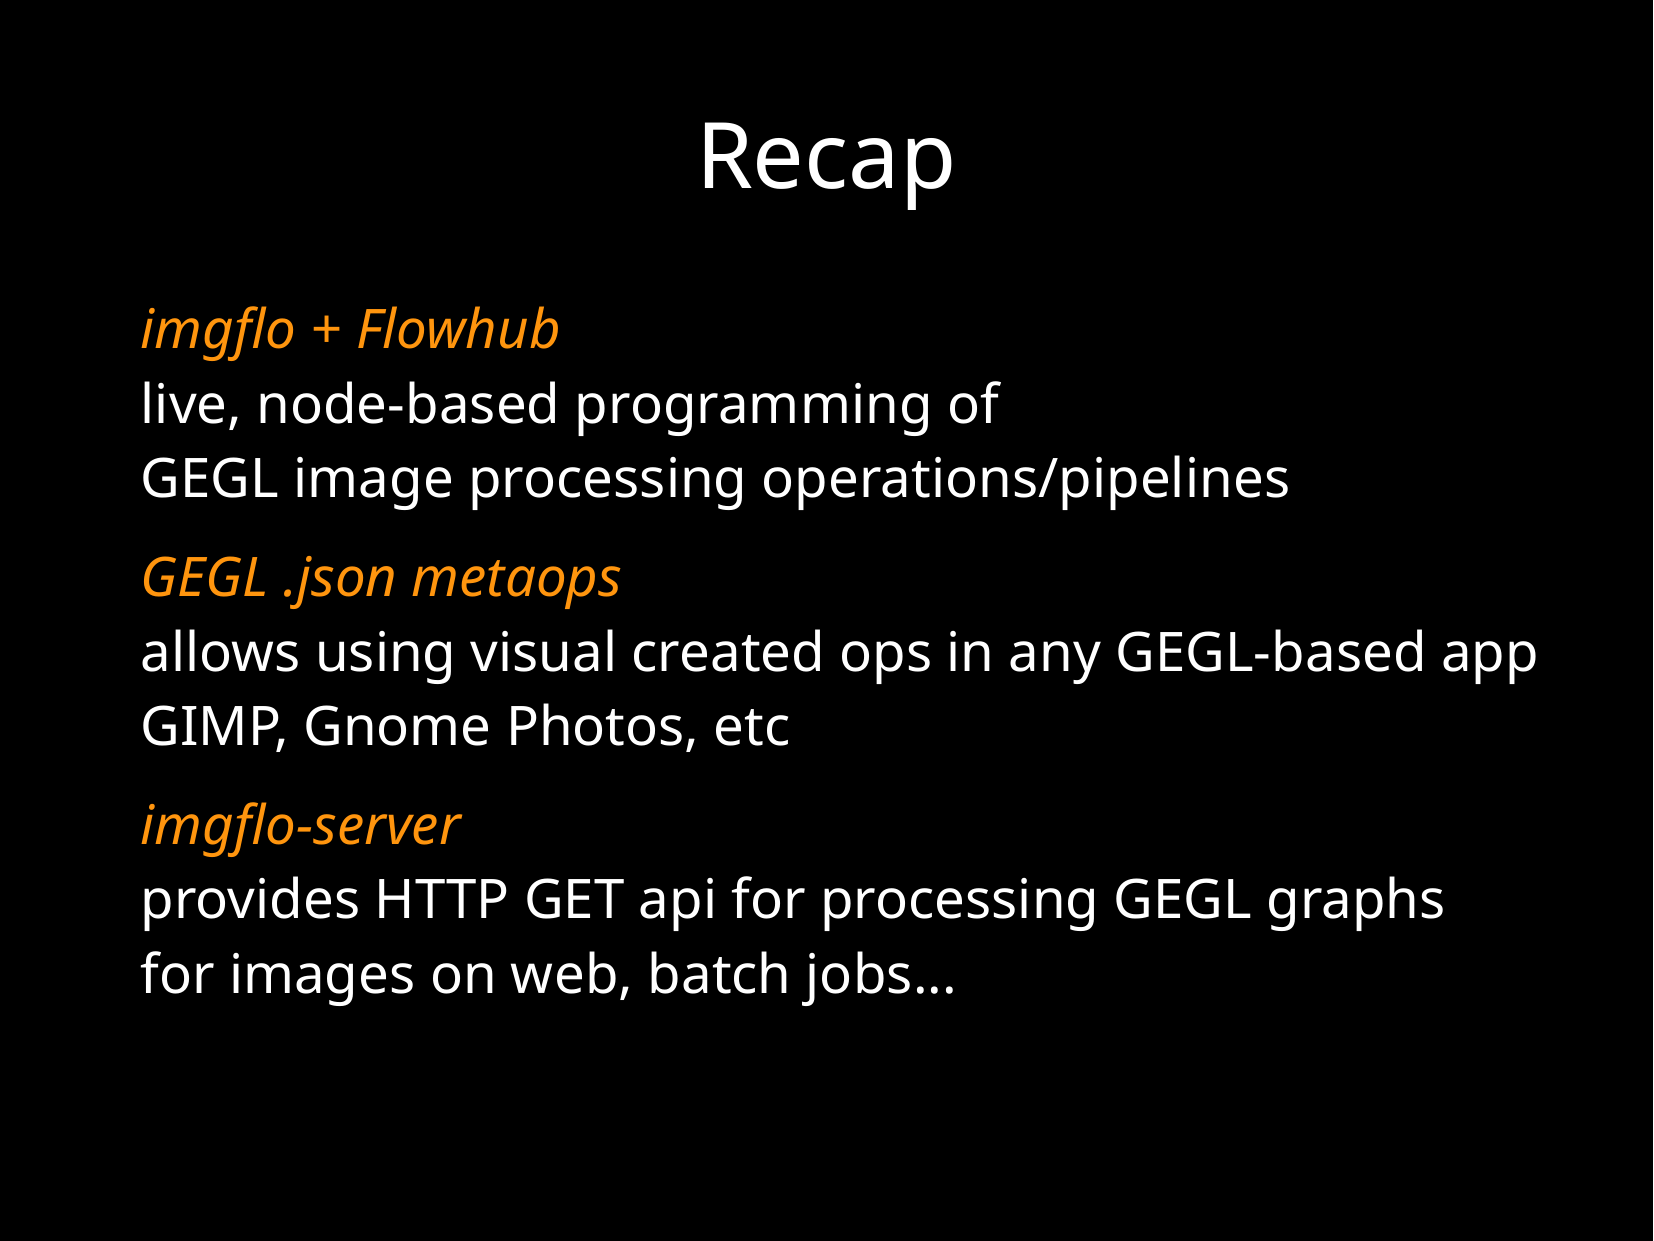

# Recap
imgflo + Flowhub
live, node-based programming of
GEGL image processing operations/pipelines
GEGL .json metaops
allows using visual created ops in any GEGL-based app
GIMP, Gnome Photos, etc
imgflo-server
provides HTTP GET api for processing GEGL graphs
for images on web, batch jobs...